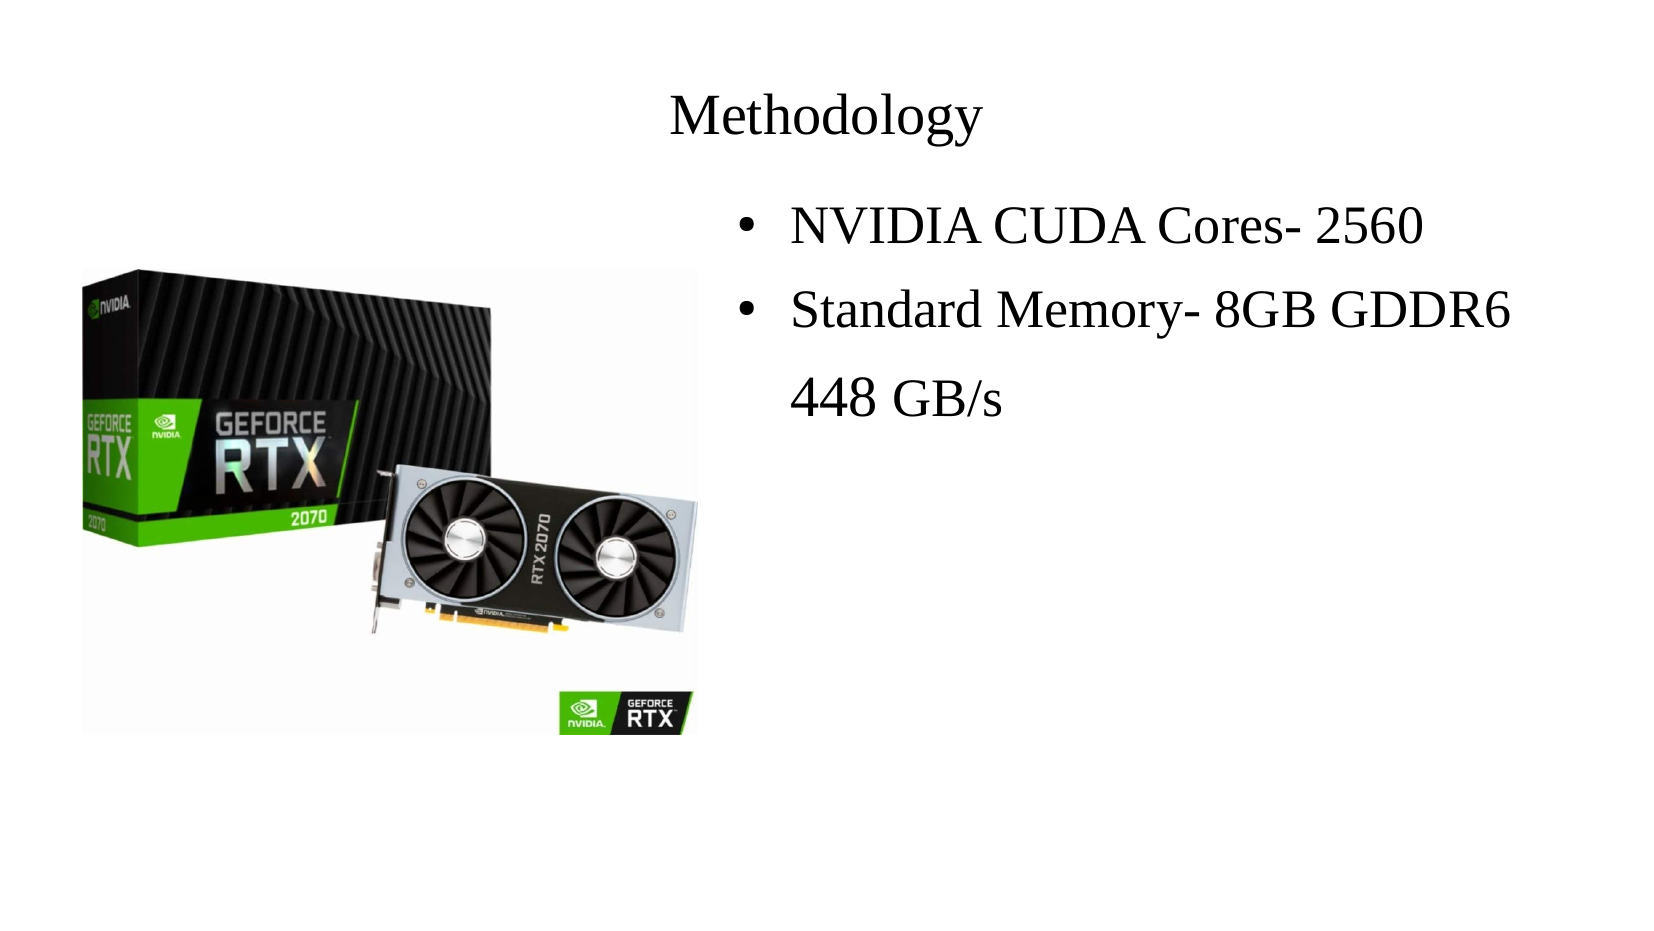

# Methodology
NVIDIA CUDA Cores- 2560
Standard Memory- 8GB GDDR6
448 GB/s